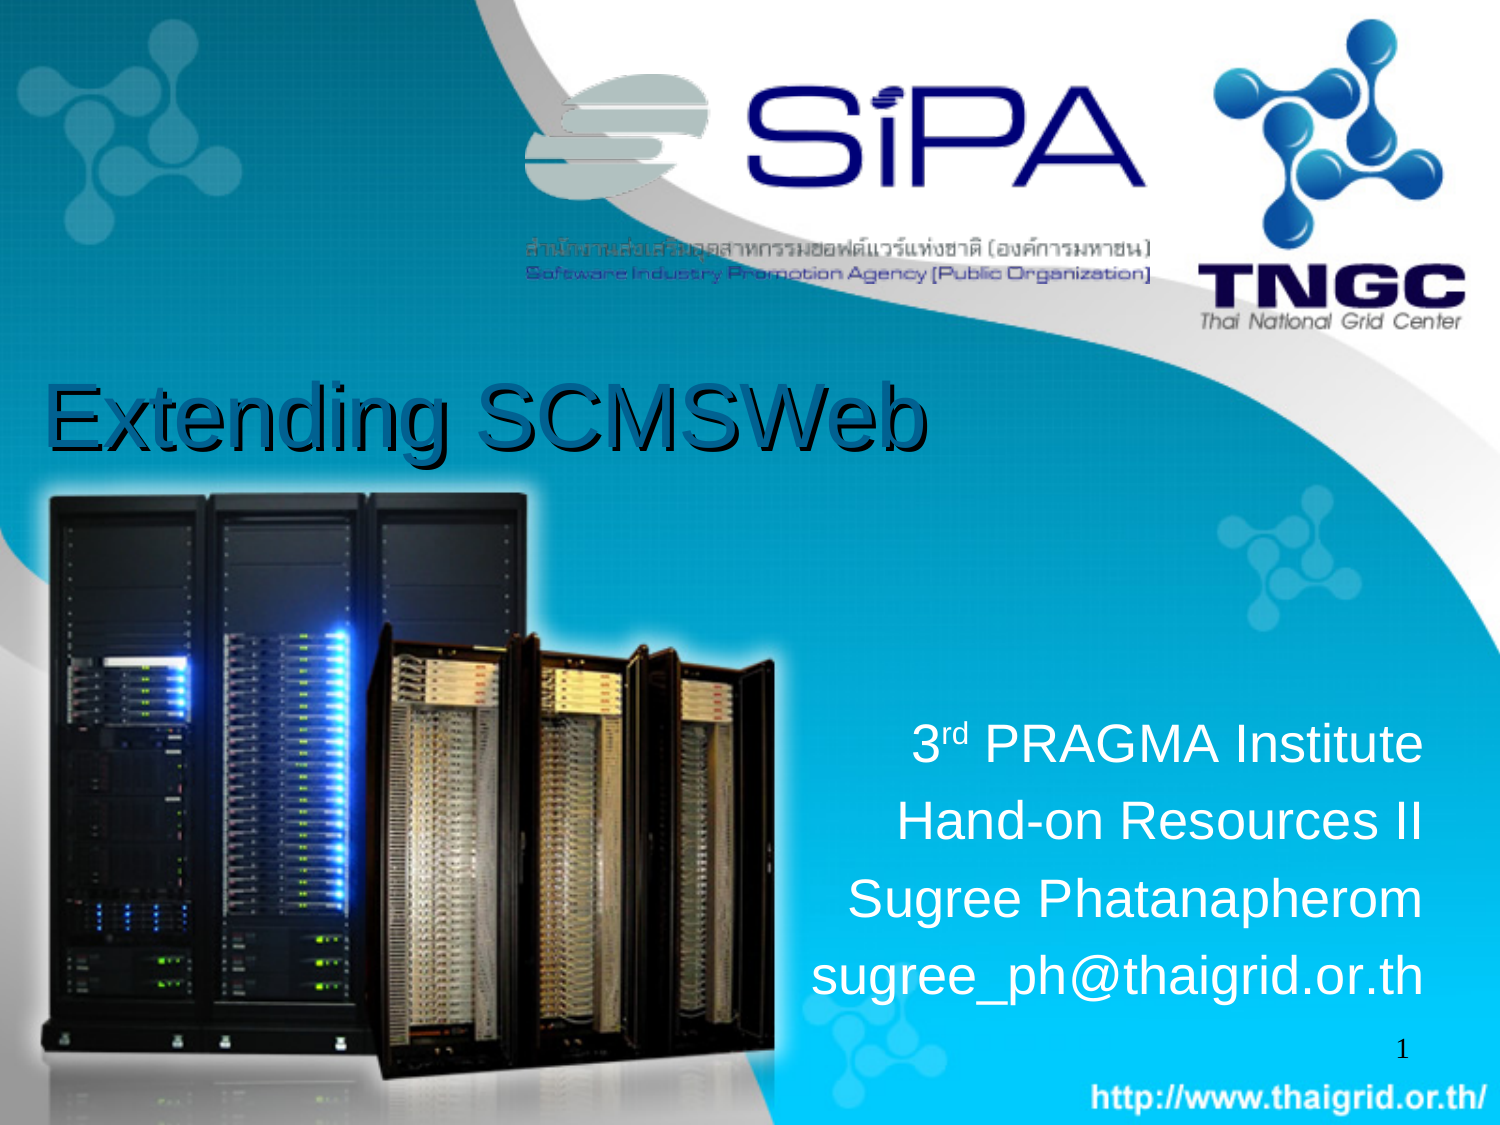

# Extending SCMSWeb
3rd PRAGMA Institute
Hand-on Resources II
Sugree Phatanapherom
sugree_ph@thaigrid.or.th
1